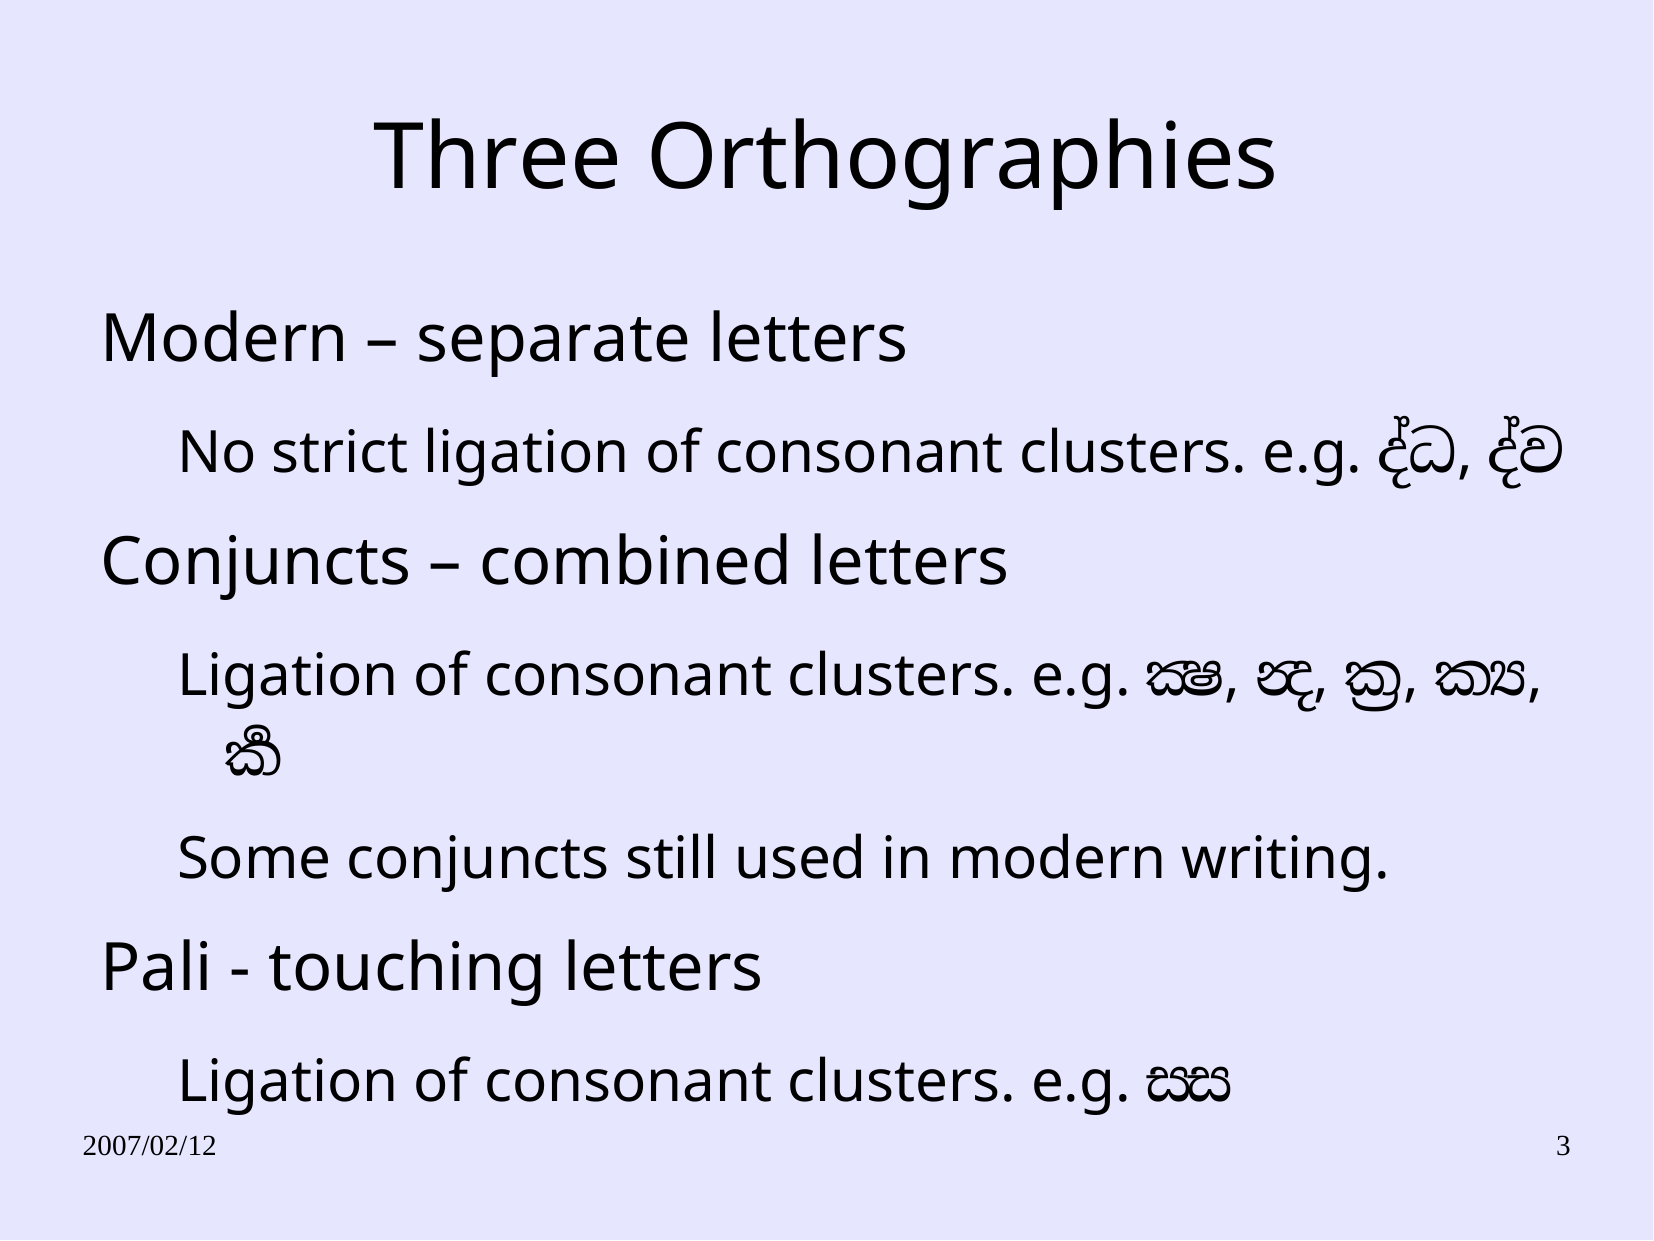

# Three Orthographies
Modern – separate letters
No strict ligation of consonant clusters. e.g. ද්ධ, ද්ව
Conjuncts – combined letters
Ligation of consonant clusters. e.g. ක්‍ෂ, න්‍ද, ක්‍ර, ක්‍ය, ර්‍ක
Some conjuncts still used in modern writing.
Pali - touching letters
Ligation of consonant clusters. e.g. ස‍්ස
2007/02/12
3